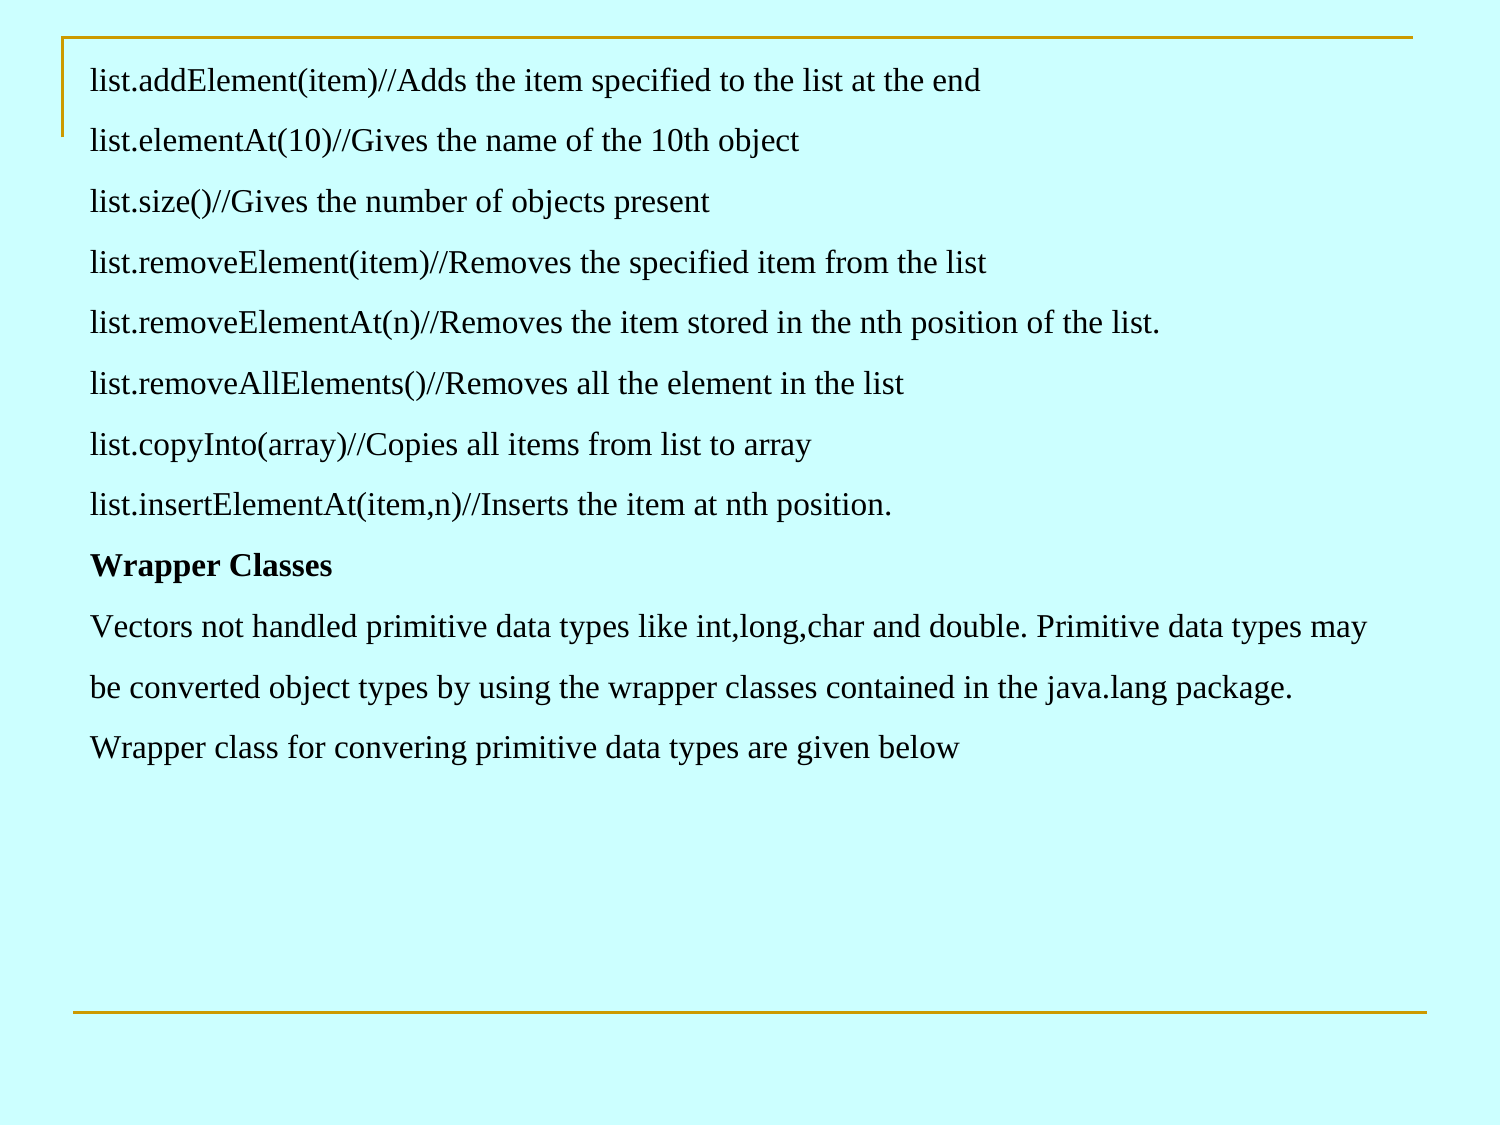

list.addElement(item)//Adds the item specified to the list at the end
list.elementAt(10)//Gives the name of the 10th object
list.size()//Gives the number of objects present
list.removeElement(item)//Removes the specified item from the list
list.removeElementAt(n)//Removes the item stored in the nth position of the list.
list.removeAllElements()//Removes all the element in the list
list.copyInto(array)//Copies all items from list to array
list.insertElementAt(item,n)//Inserts the item at nth position.
Wrapper Classes
Vectors not handled primitive data types like int,long,char and double. Primitive data types may
be converted object types by using the wrapper classes contained in the java.lang package.
Wrapper class for convering primitive data types are given below